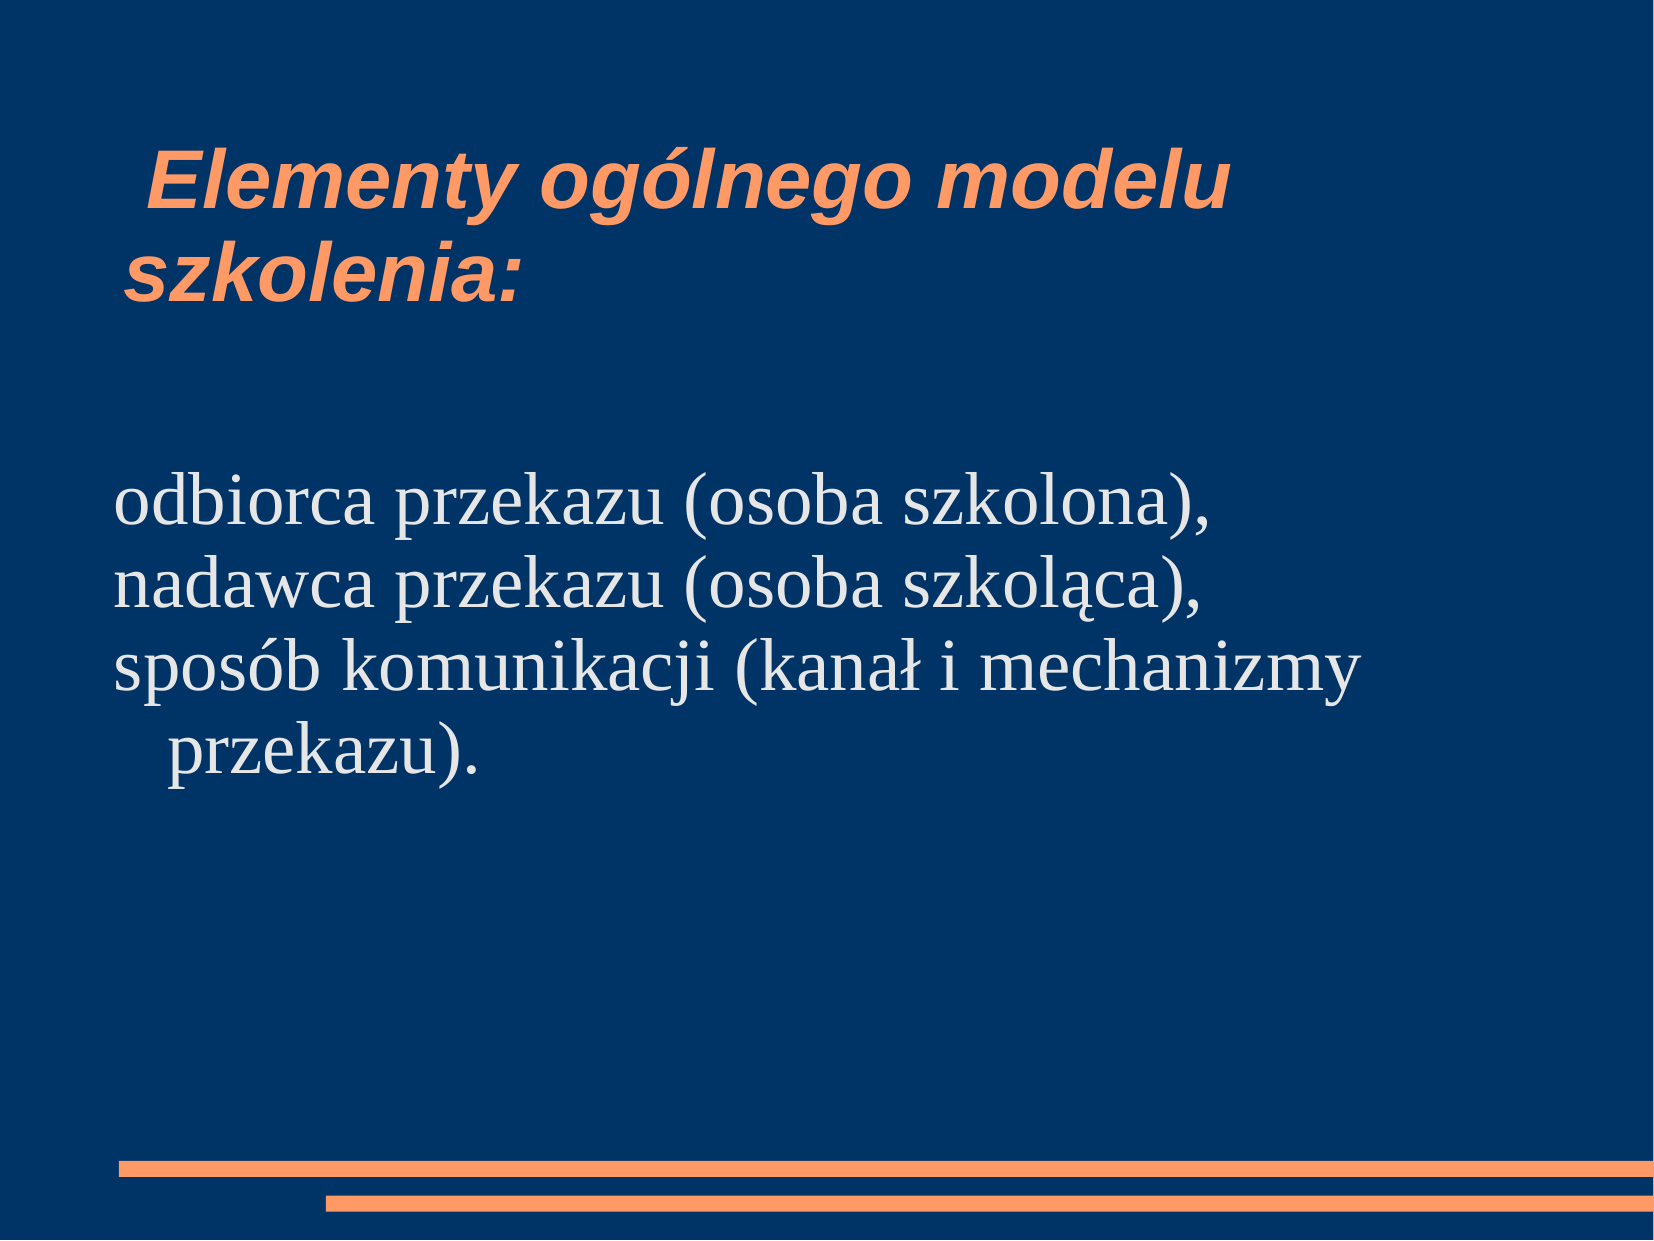

# Elementy ogólnego modelu szkolenia:
odbiorca przekazu (osoba szkolona),
nadawca przekazu (osoba szkoląca),
sposób komunikacji (kanał i mechanizmy przekazu).